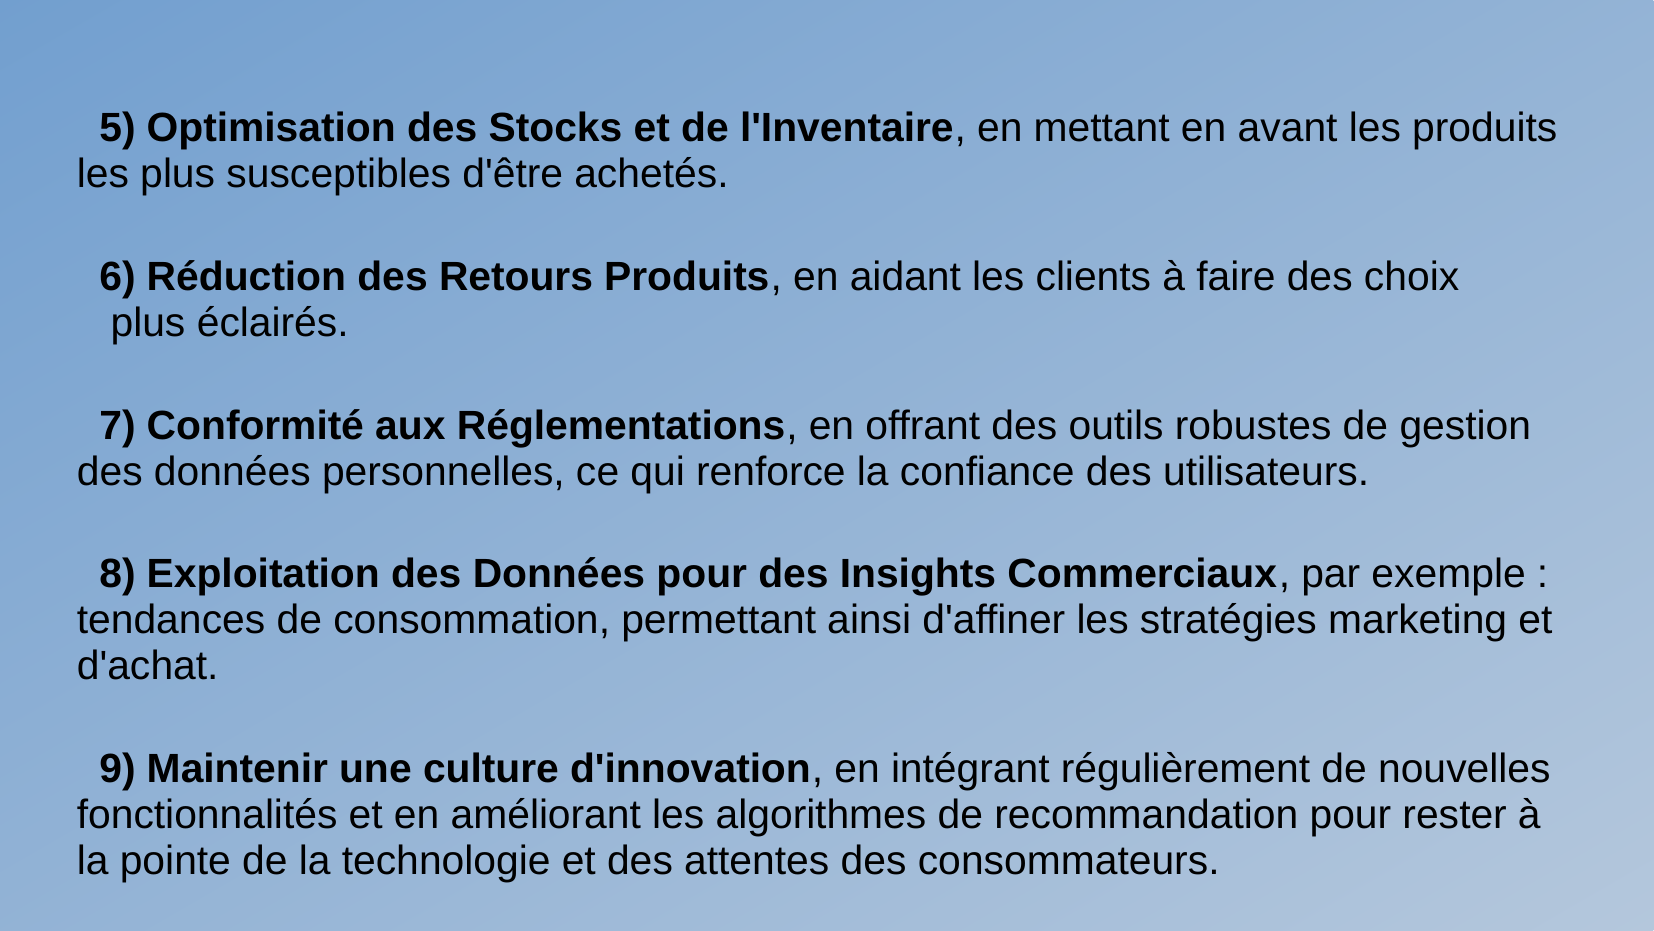

# 5) Optimisation des Stocks et de l'Inventaire, en mettant en avant les produits les plus susceptibles d'être achetés.
 6) Réduction des Retours Produits, en aidant les clients à faire des choix plus éclairés.
 7) Conformité aux Réglementations, en offrant des outils robustes de gestion des données personnelles, ce qui renforce la confiance des utilisateurs.
 8) Exploitation des Données pour des Insights Commerciaux, par exemple : tendances de consommation, permettant ainsi d'affiner les stratégies marketing et d'achat.
 9) Maintenir une culture d'innovation, en intégrant régulièrement de nouvelles fonctionnalités et en améliorant les algorithmes de recommandation pour rester à la pointe de la technologie et des attentes des consommateurs.